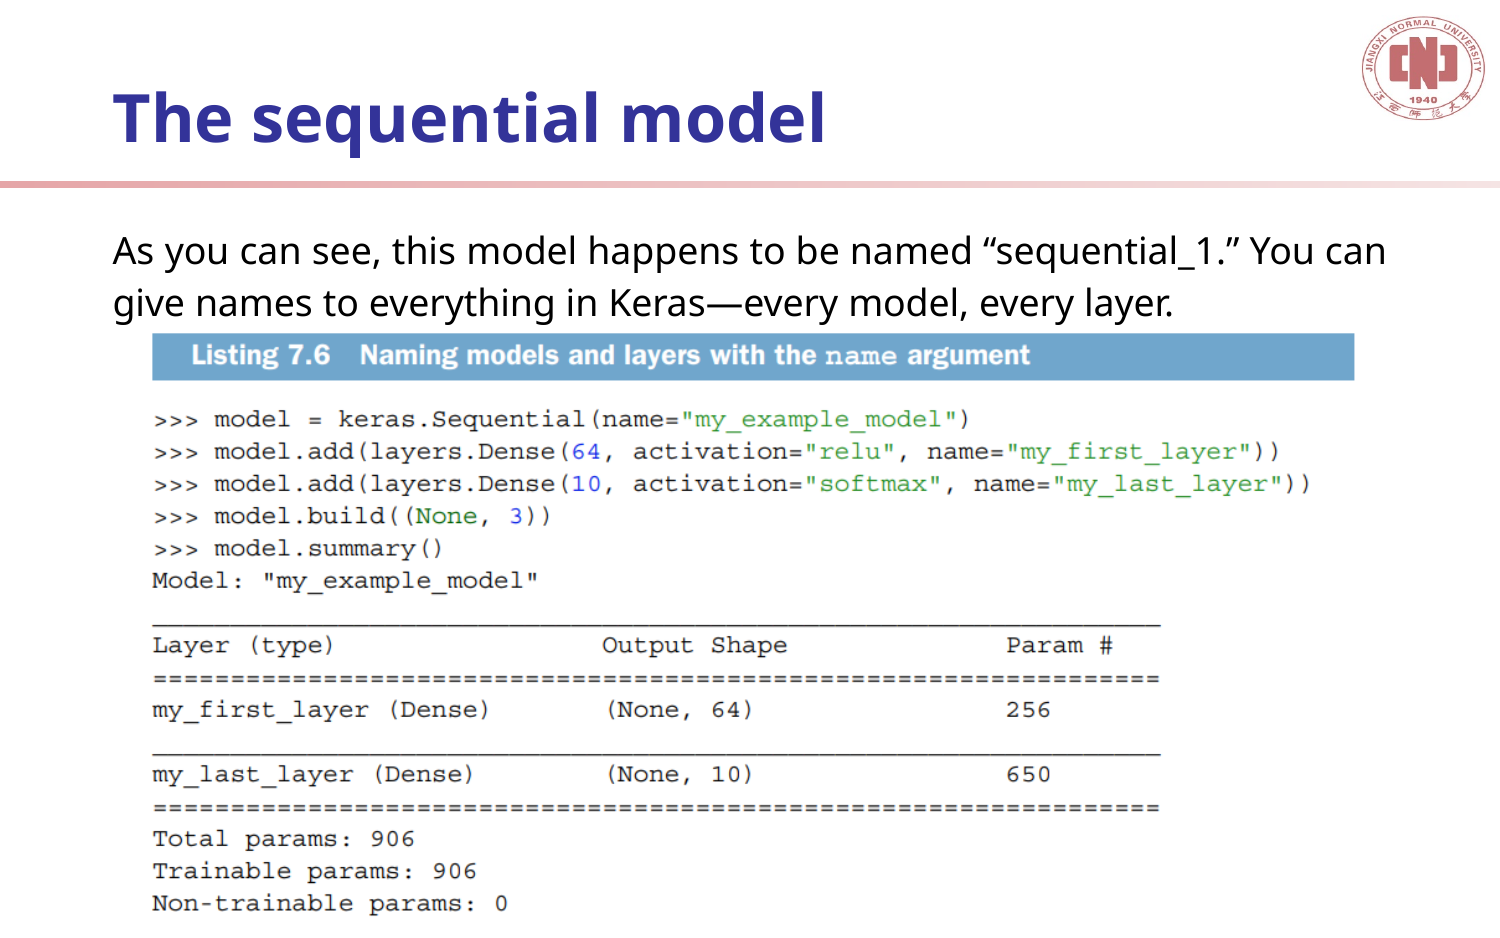

# The sequential model
As you can see, this model happens to be named “sequential_1.” You can give names to everything in Keras—every model, every layer.